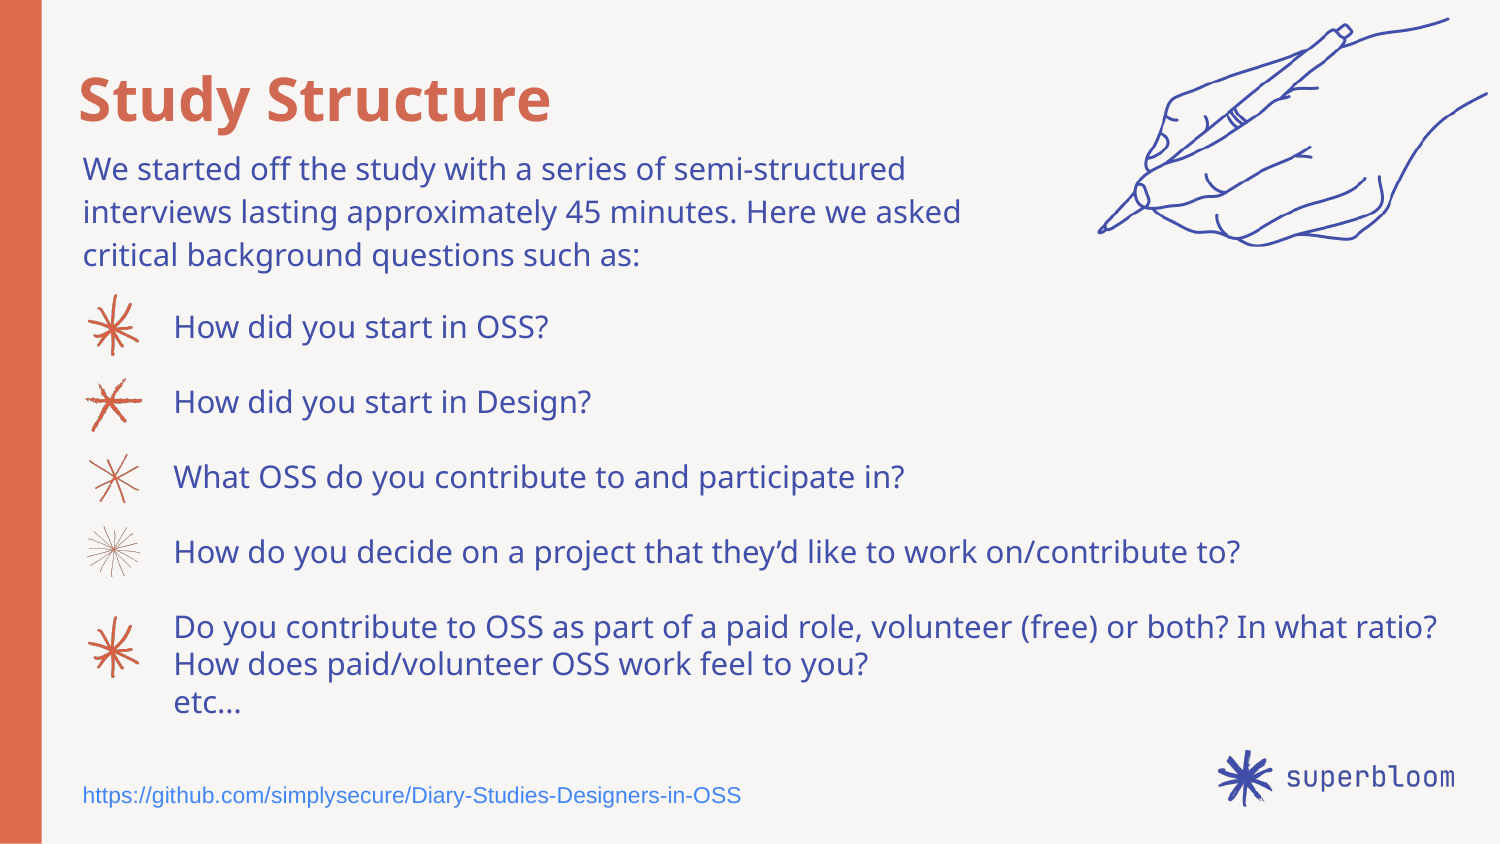

Study Structure
We started off the study with a series of semi-structured interviews lasting approximately 45 minutes. Here we asked critical background questions such as:
How did you start in OSS?
How did you start in Design?
What OSS do you contribute to and participate in?
How do you decide on a project that they’d like to work on/contribute to?
Do you contribute to OSS as part of a paid role, volunteer (free) or both? In what ratio? How does paid/volunteer OSS work feel to you?
etc…
https://github.com/simplysecure/Diary-Studies-Designers-in-OSS